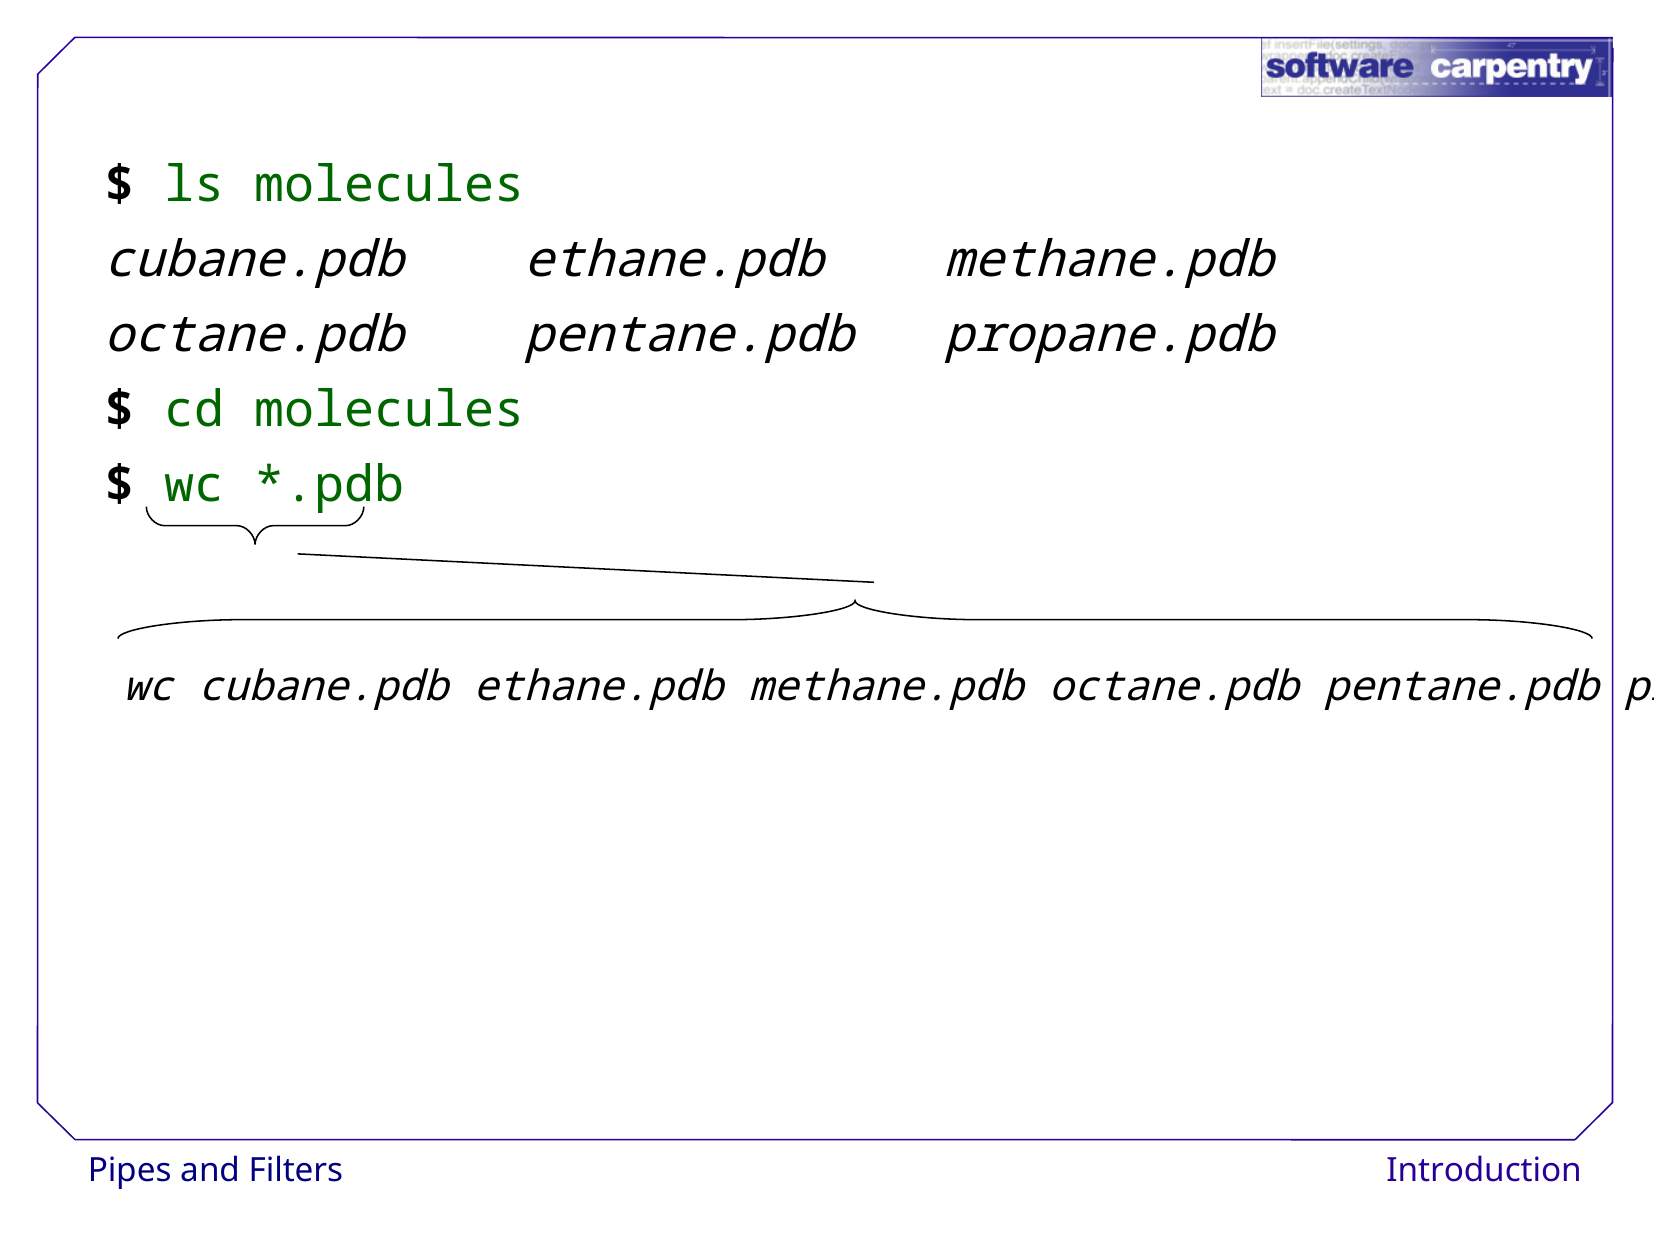

$ ls molecules
cubane.pdb ethane.pdb methane.pdb
octane.pdb pentane.pdb propane.pdb
$ cd molecules
$ wc *.pdb
wc cubane.pdb ethane.pdb methane.pdb octane.pdb pentane.pdb propane.pdb